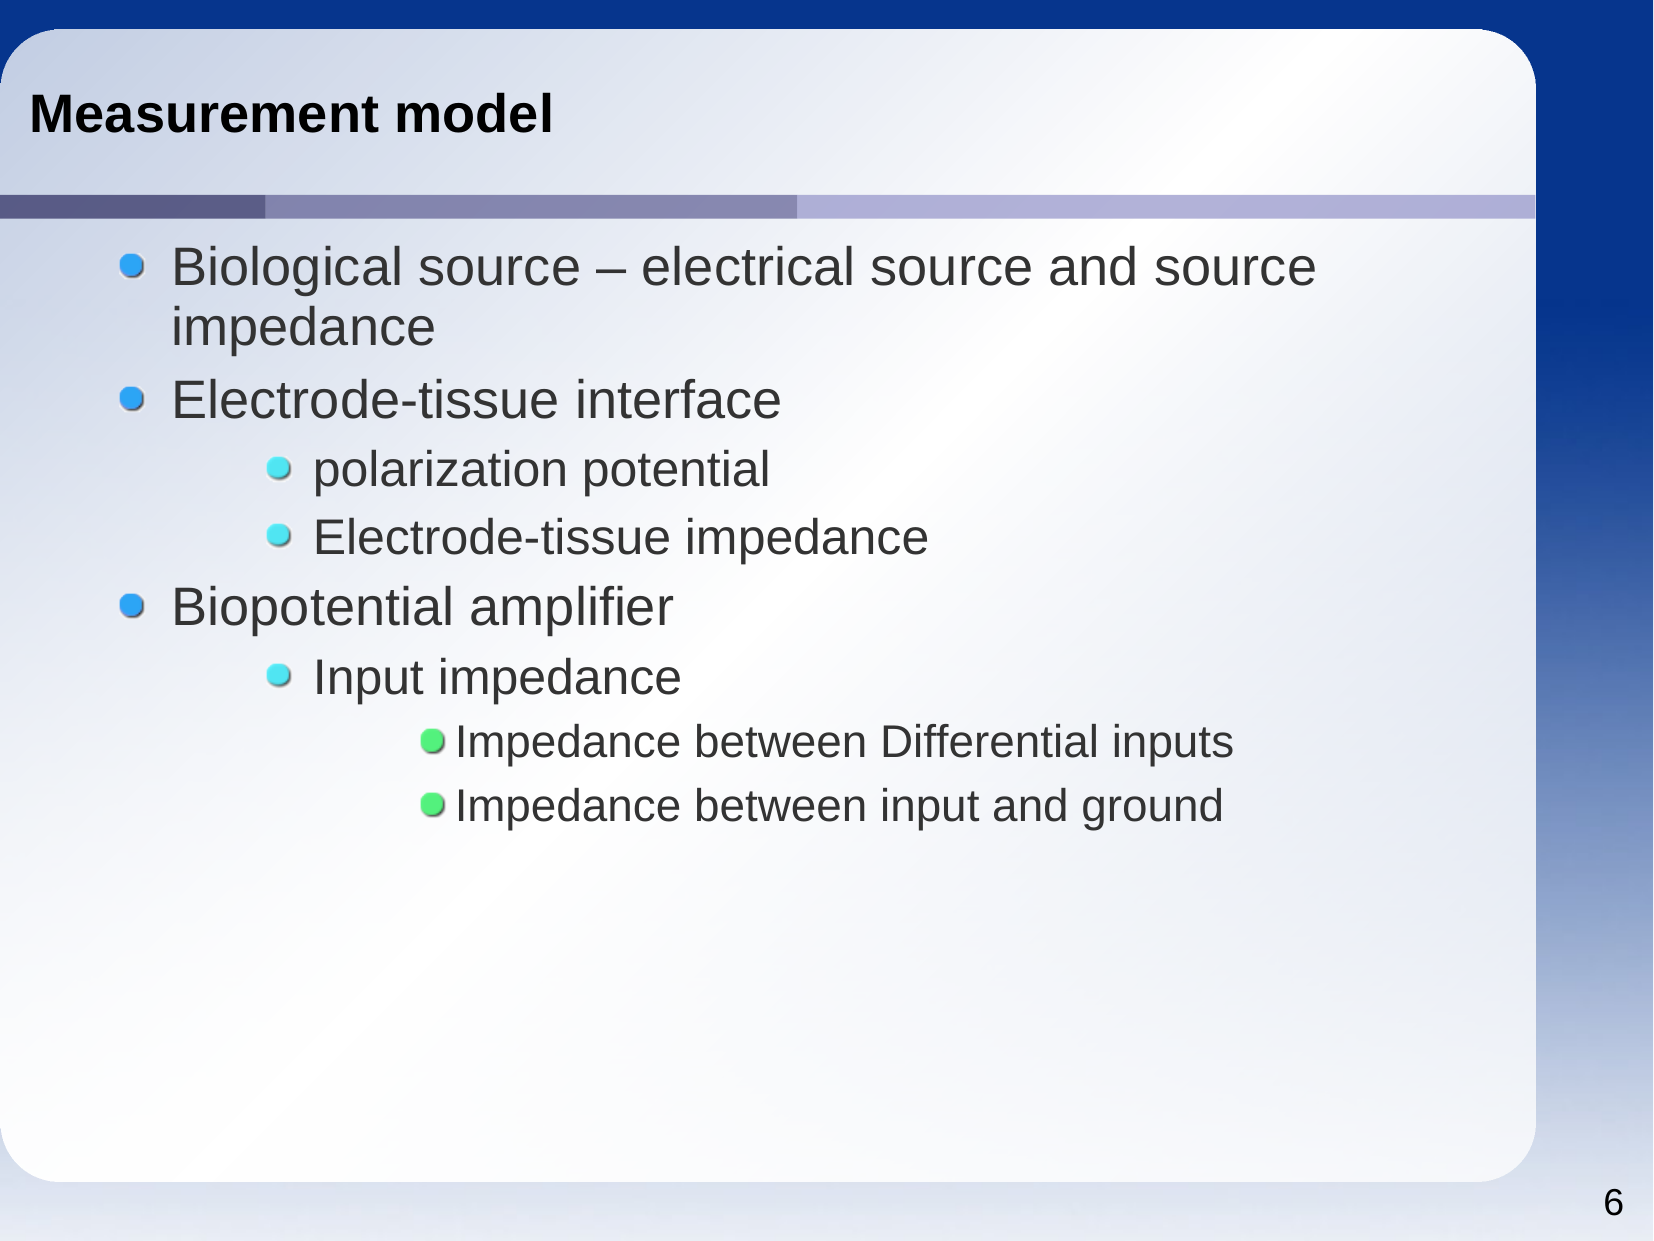

# Measurement model
Biological source – electrical source and source impedance
Electrode-tissue interface
polarization potential
Electrode-tissue impedance
Biopotential amplifier
Input impedance
Impedance between Differential inputs
Impedance between input and ground
6